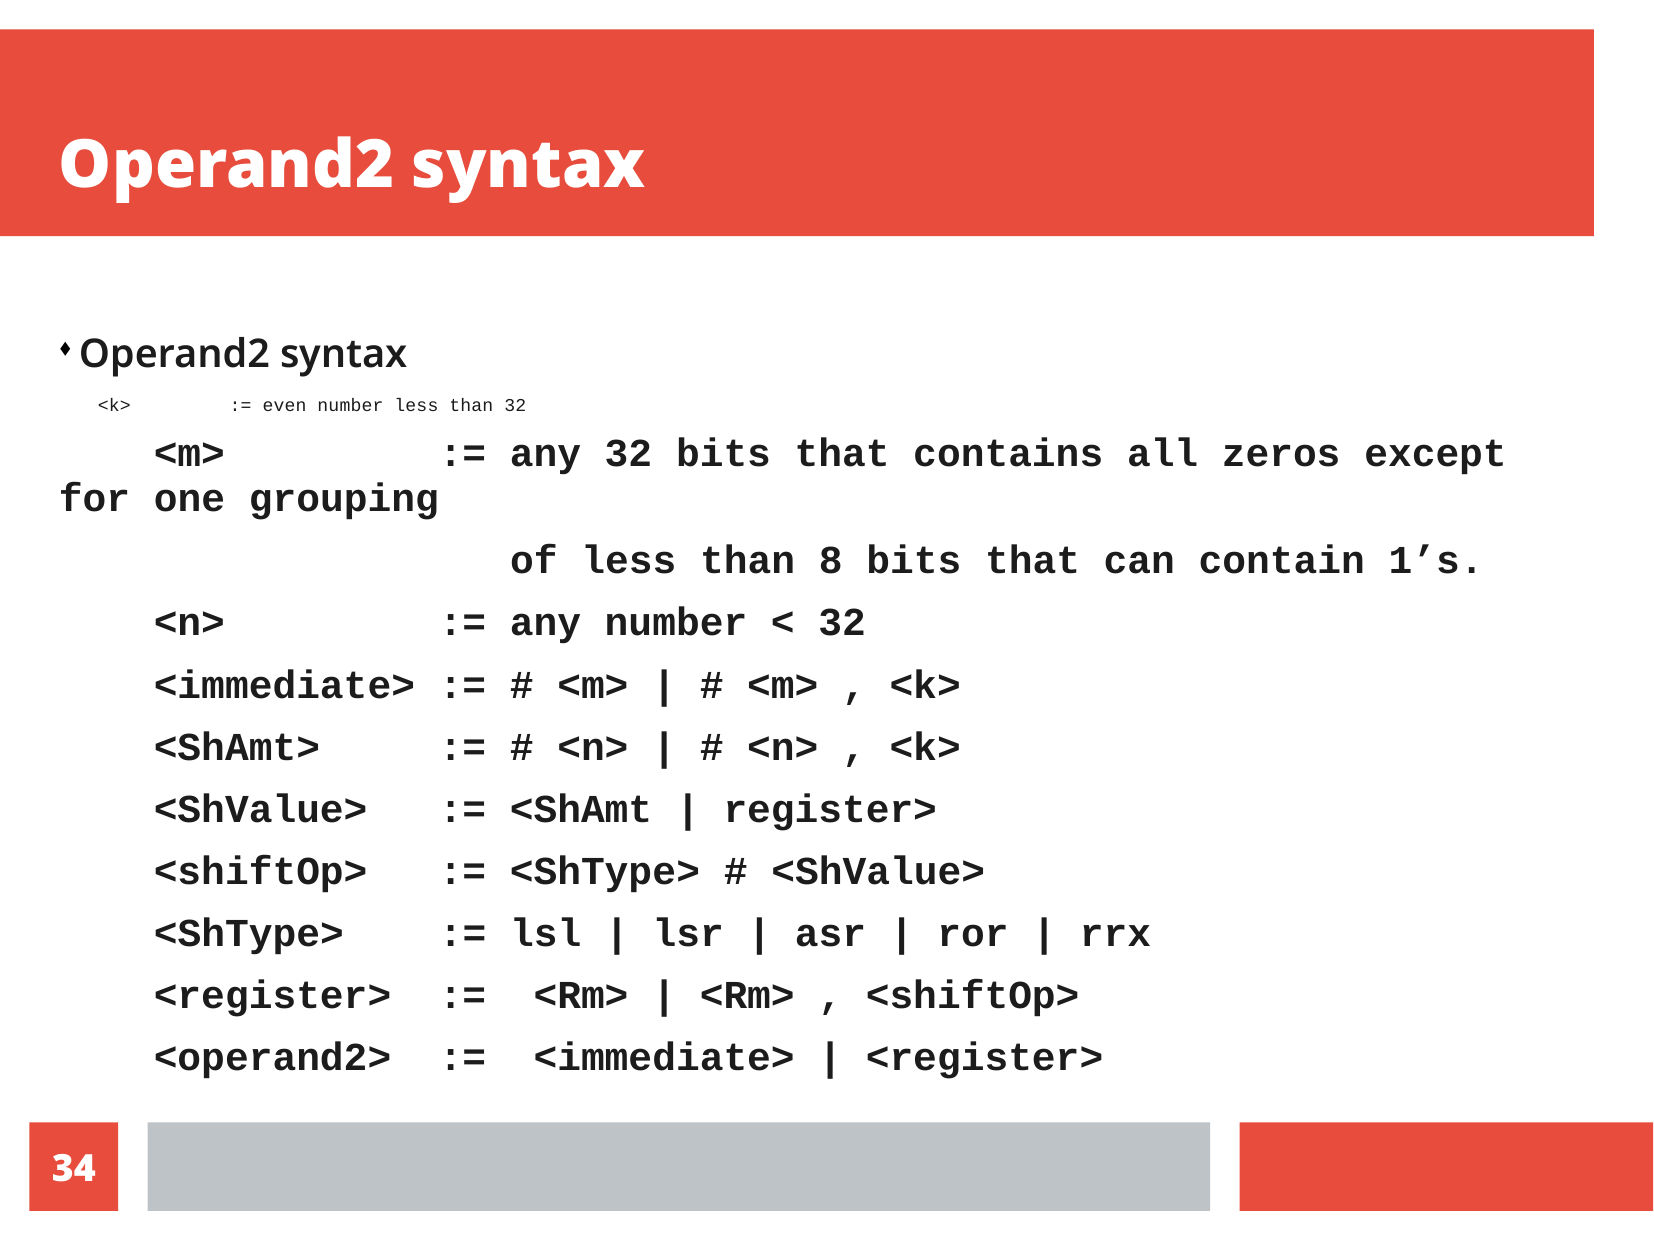

# Operand2 syntax
 Operand2 syntax
<k> := even number less than 32
 <m> := any 32 bits that contains all zeros except for one grouping
 of less than 8 bits that can contain 1’s.
 <n> := any number < 32
 <immediate> := # <m> | # <m> , <k>
 <ShAmt> := # <n> | # <n> , <k>
 <ShValue> := <ShAmt | register>
 <shiftOp> := <ShType> # <ShValue>
 <ShType> := lsl | lsr | asr | ror | rrx
 <register> := <Rm> | <Rm> , <shiftOp>
 <operand2> := <immediate> | <register>
34